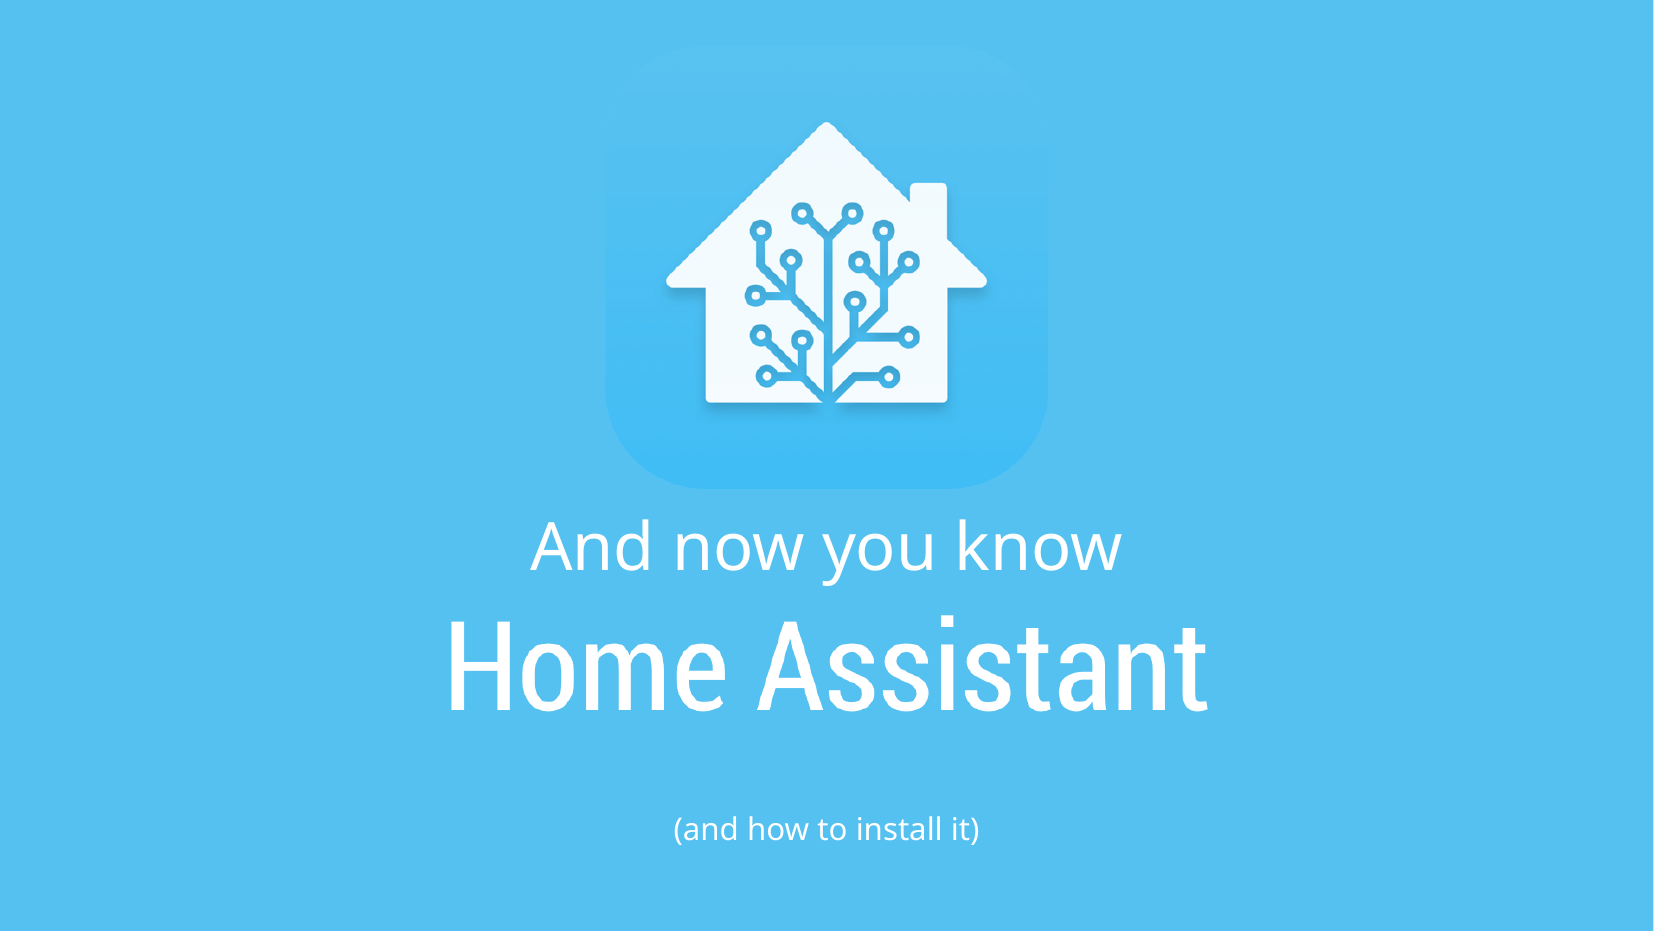

And now you know
(and how to install it)